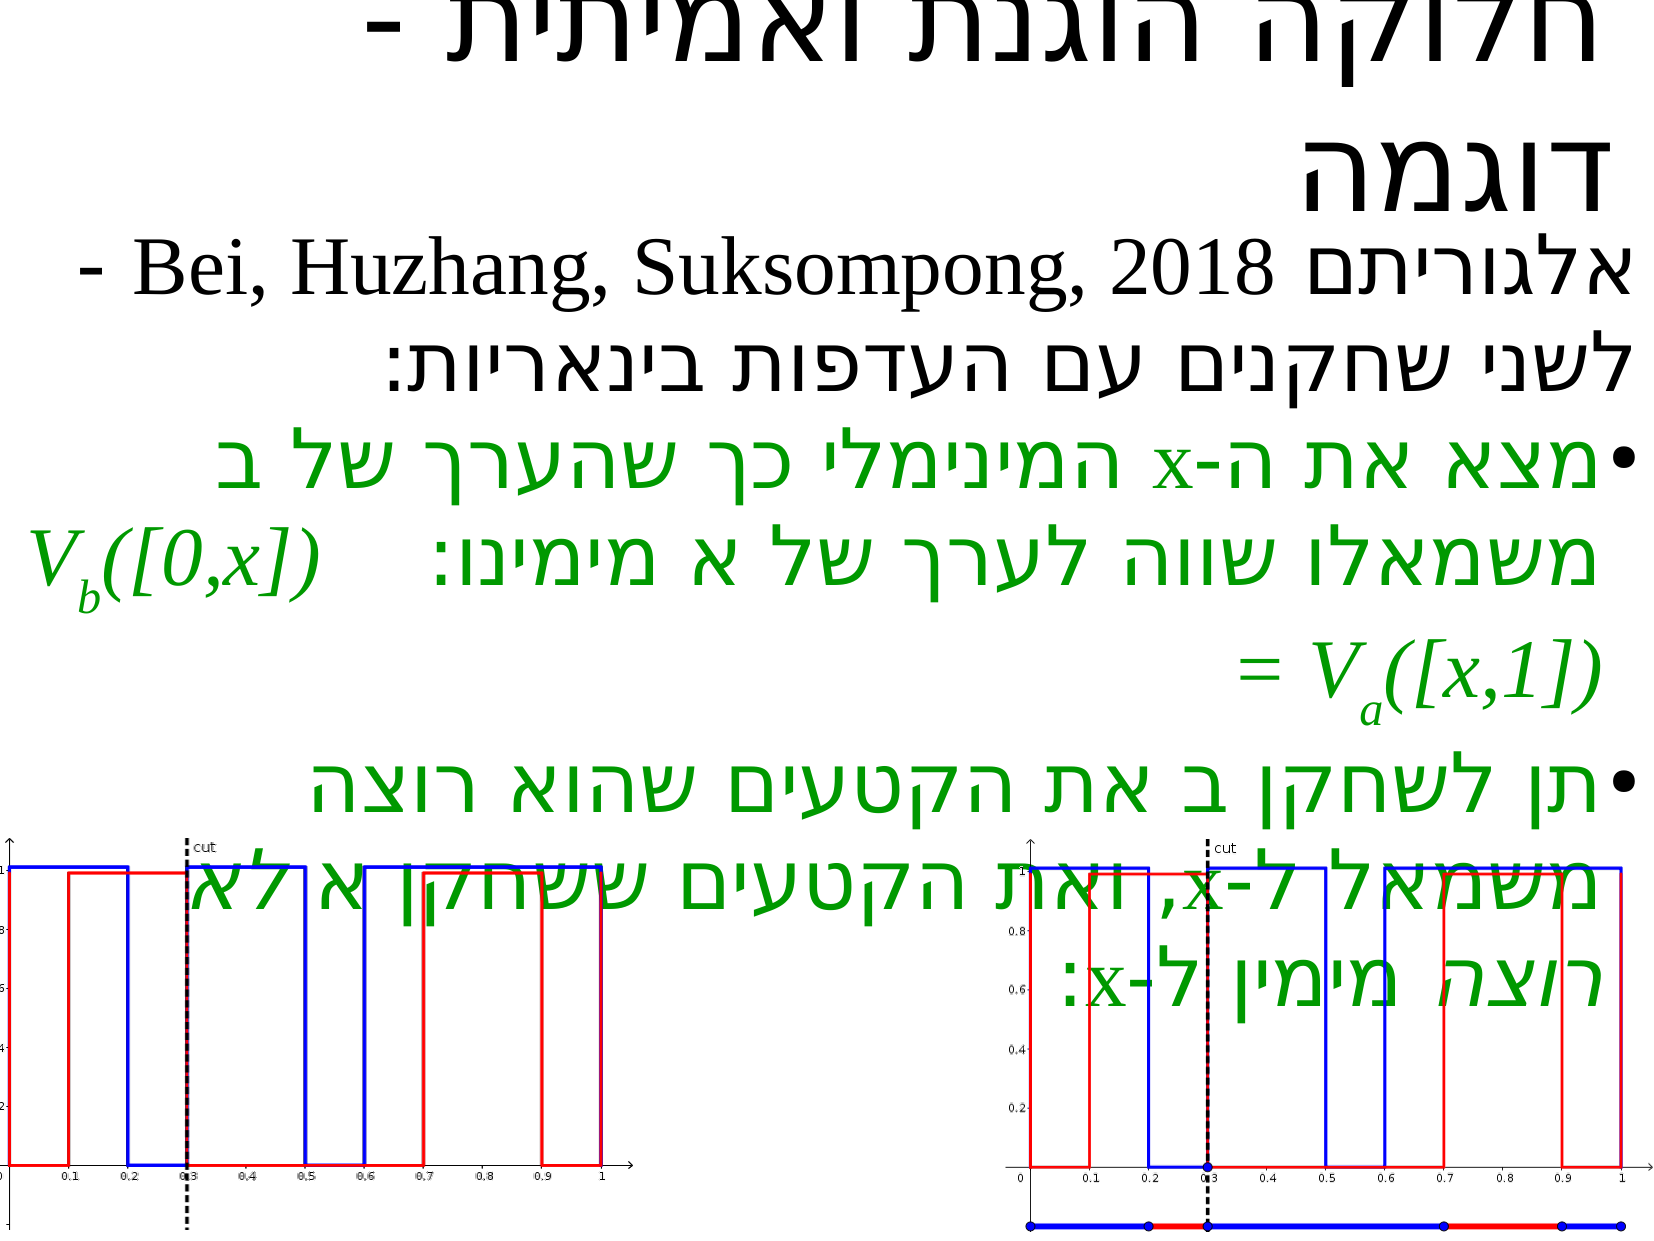

# חלוקה הוגנת ואמיתית - דוגמה
אלגוריתם Bei, Huzhang, Suksompong, 2018 -
לשני שחקנים עם העדפות בינאריות:
מצא את ה-x המינימלי כך שהערך של ב משמאלו שווה לערך של א מימינו: Vb([0,x]) = Va([x,1])
תן לשחקן ב את הקטעים שהוא רוצה משמאל ל-x, ואת הקטעים ששחקן א לא רוצה מימין ל-x: